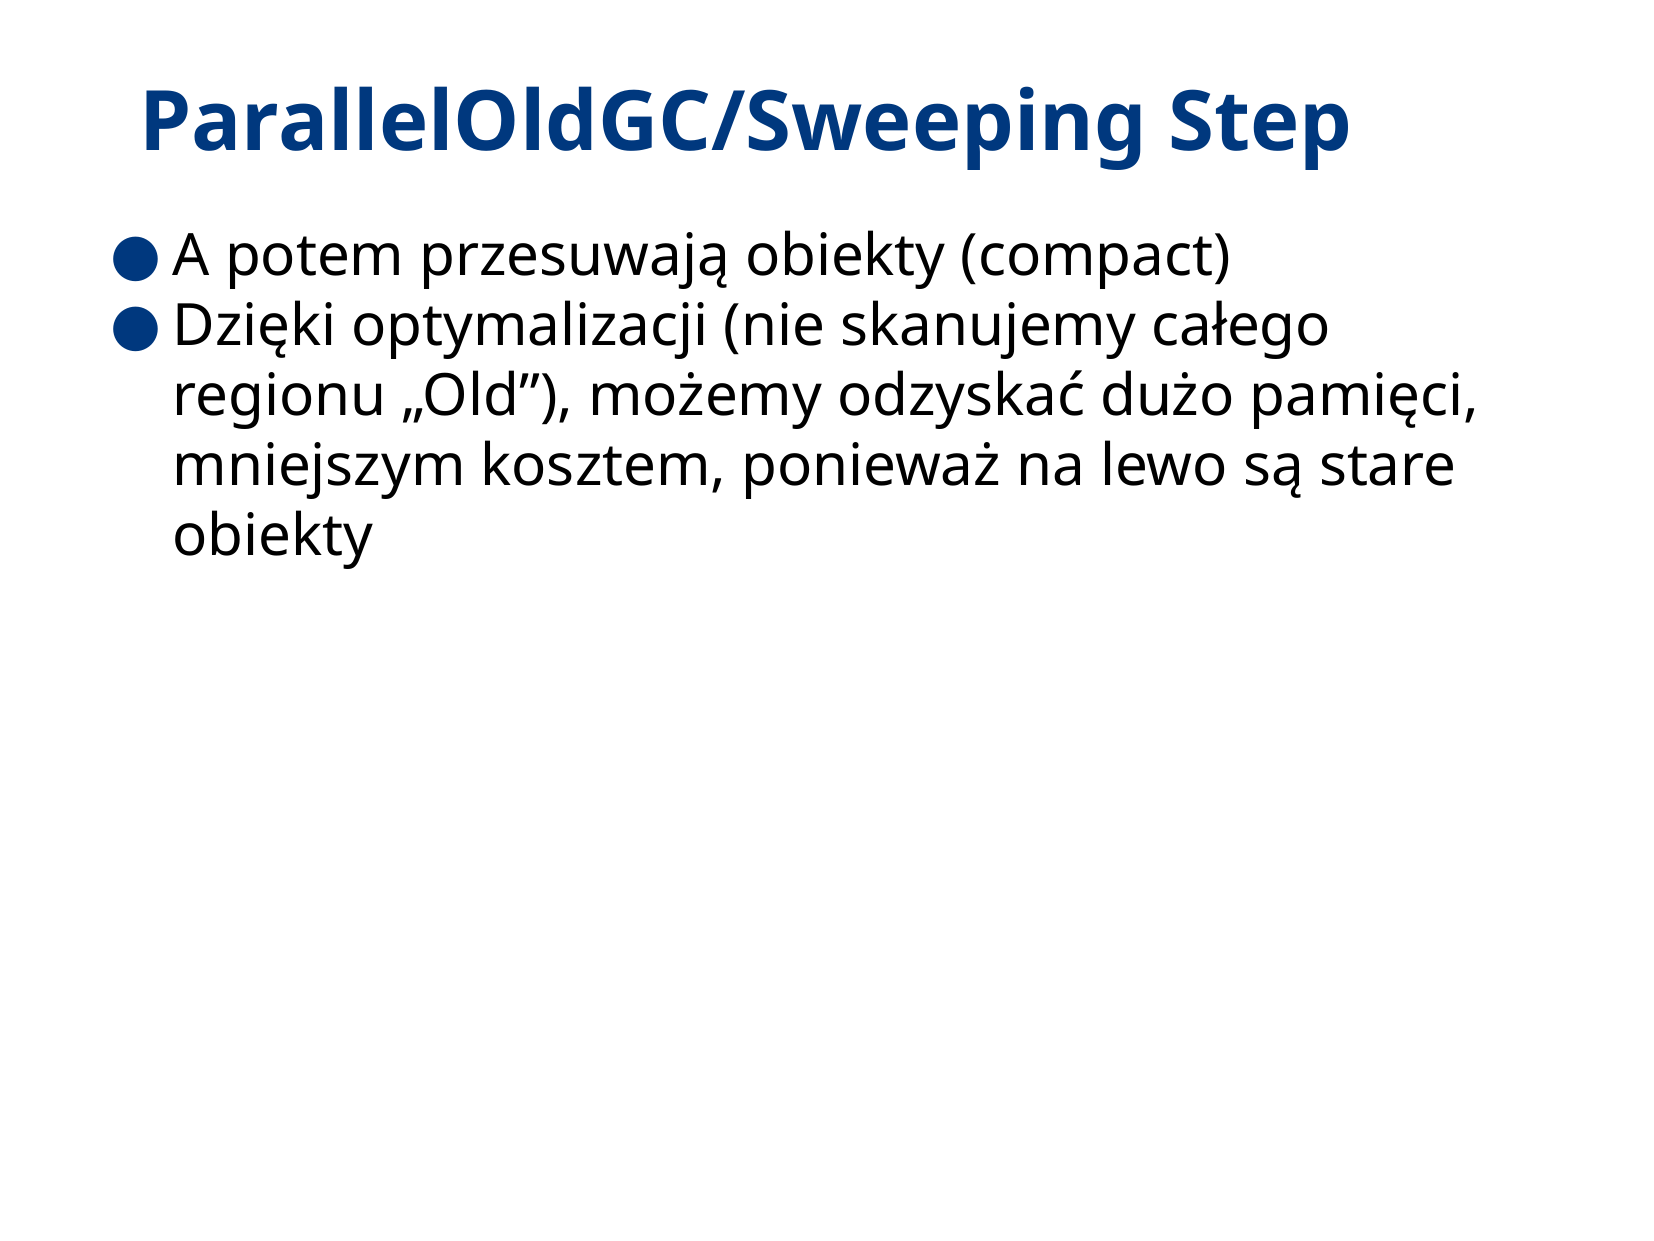

ParallelOldGC/Sweeping Step
# A potem przesuwają obiekty (compact)
Dzięki optymalizacji (nie skanujemy całego regionu „Old”), możemy odzyskać dużo pamięci, mniejszym kosztem, ponieważ na lewo są stare obiekty